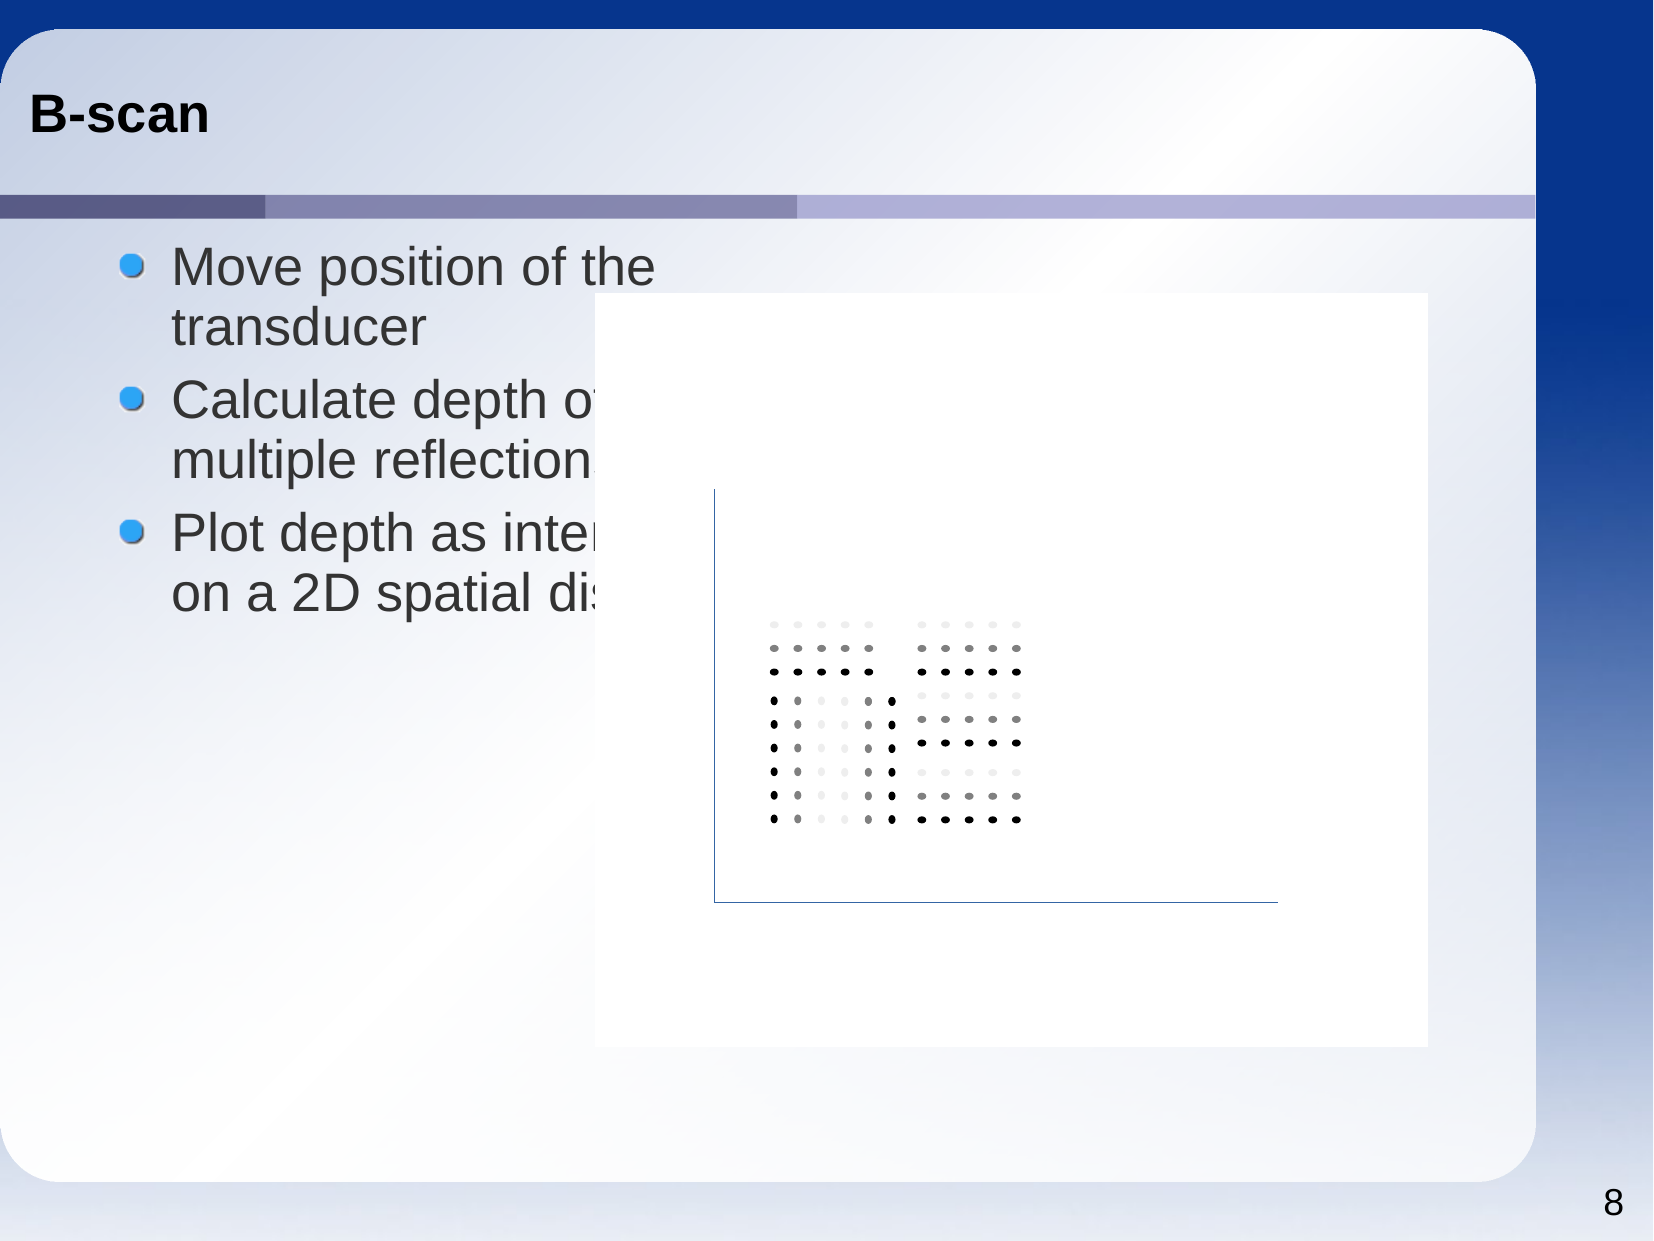

# B-scan
Move position of the transducer
Calculate depth of multiple reflections
Plot depth as intensity on a 2D spatial display
8